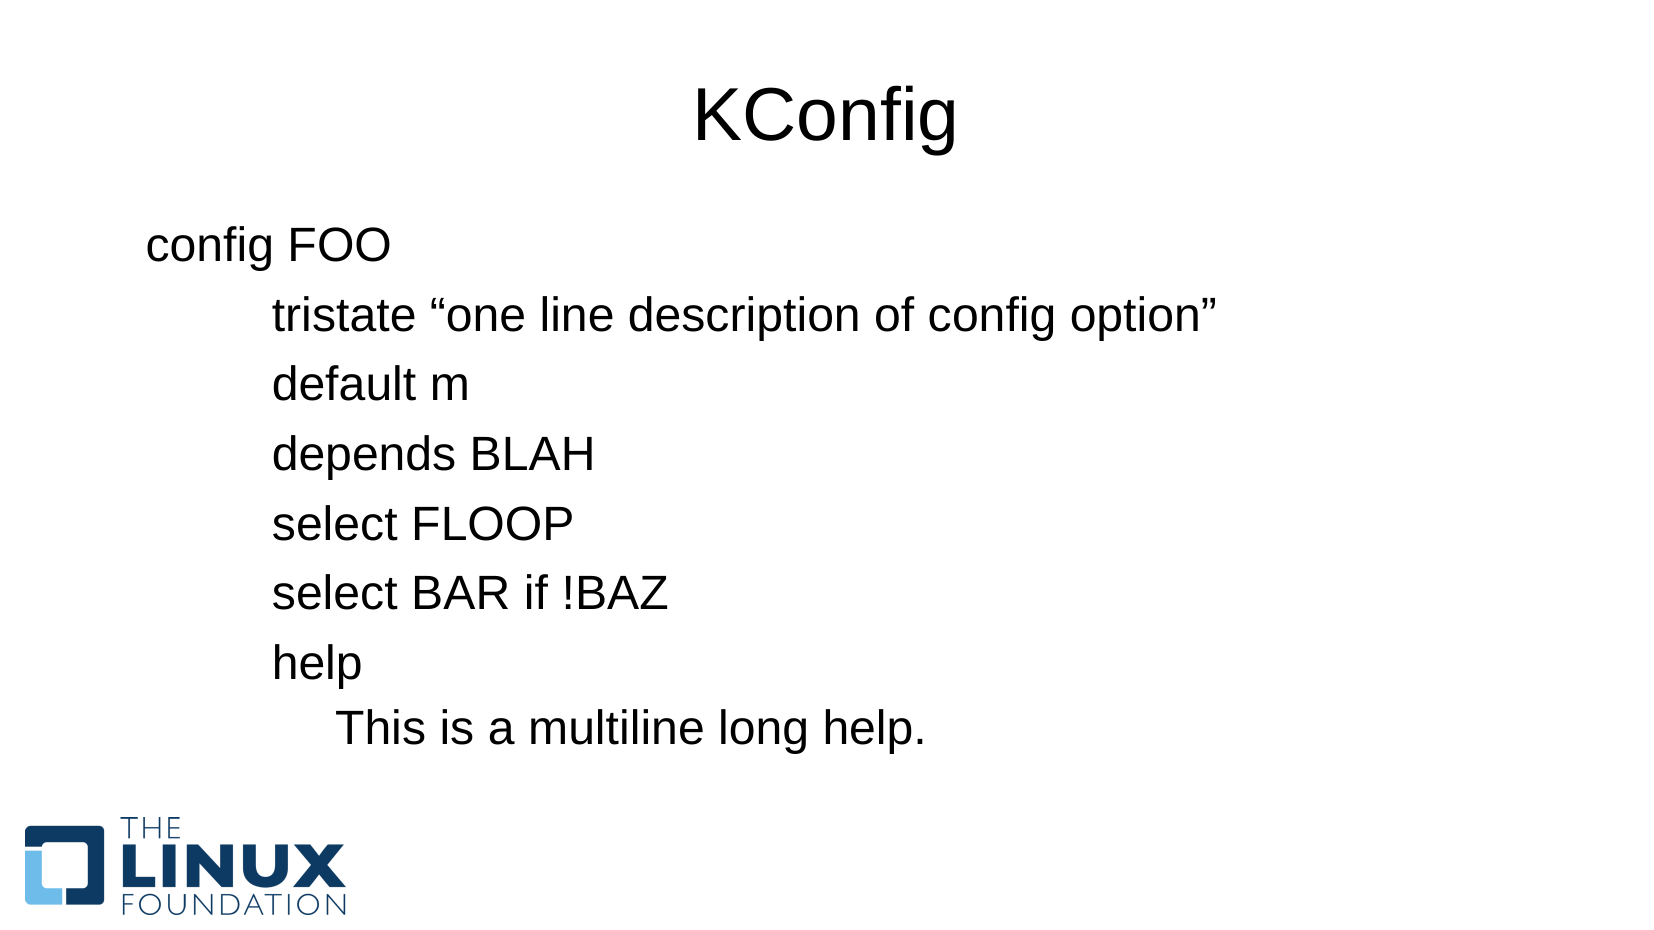

# KConfig
config FOO
tristate “one line description of config option”
default m
depends BLAH
select FLOOP
select BAR if !BAZ
help
This is a multiline long help.